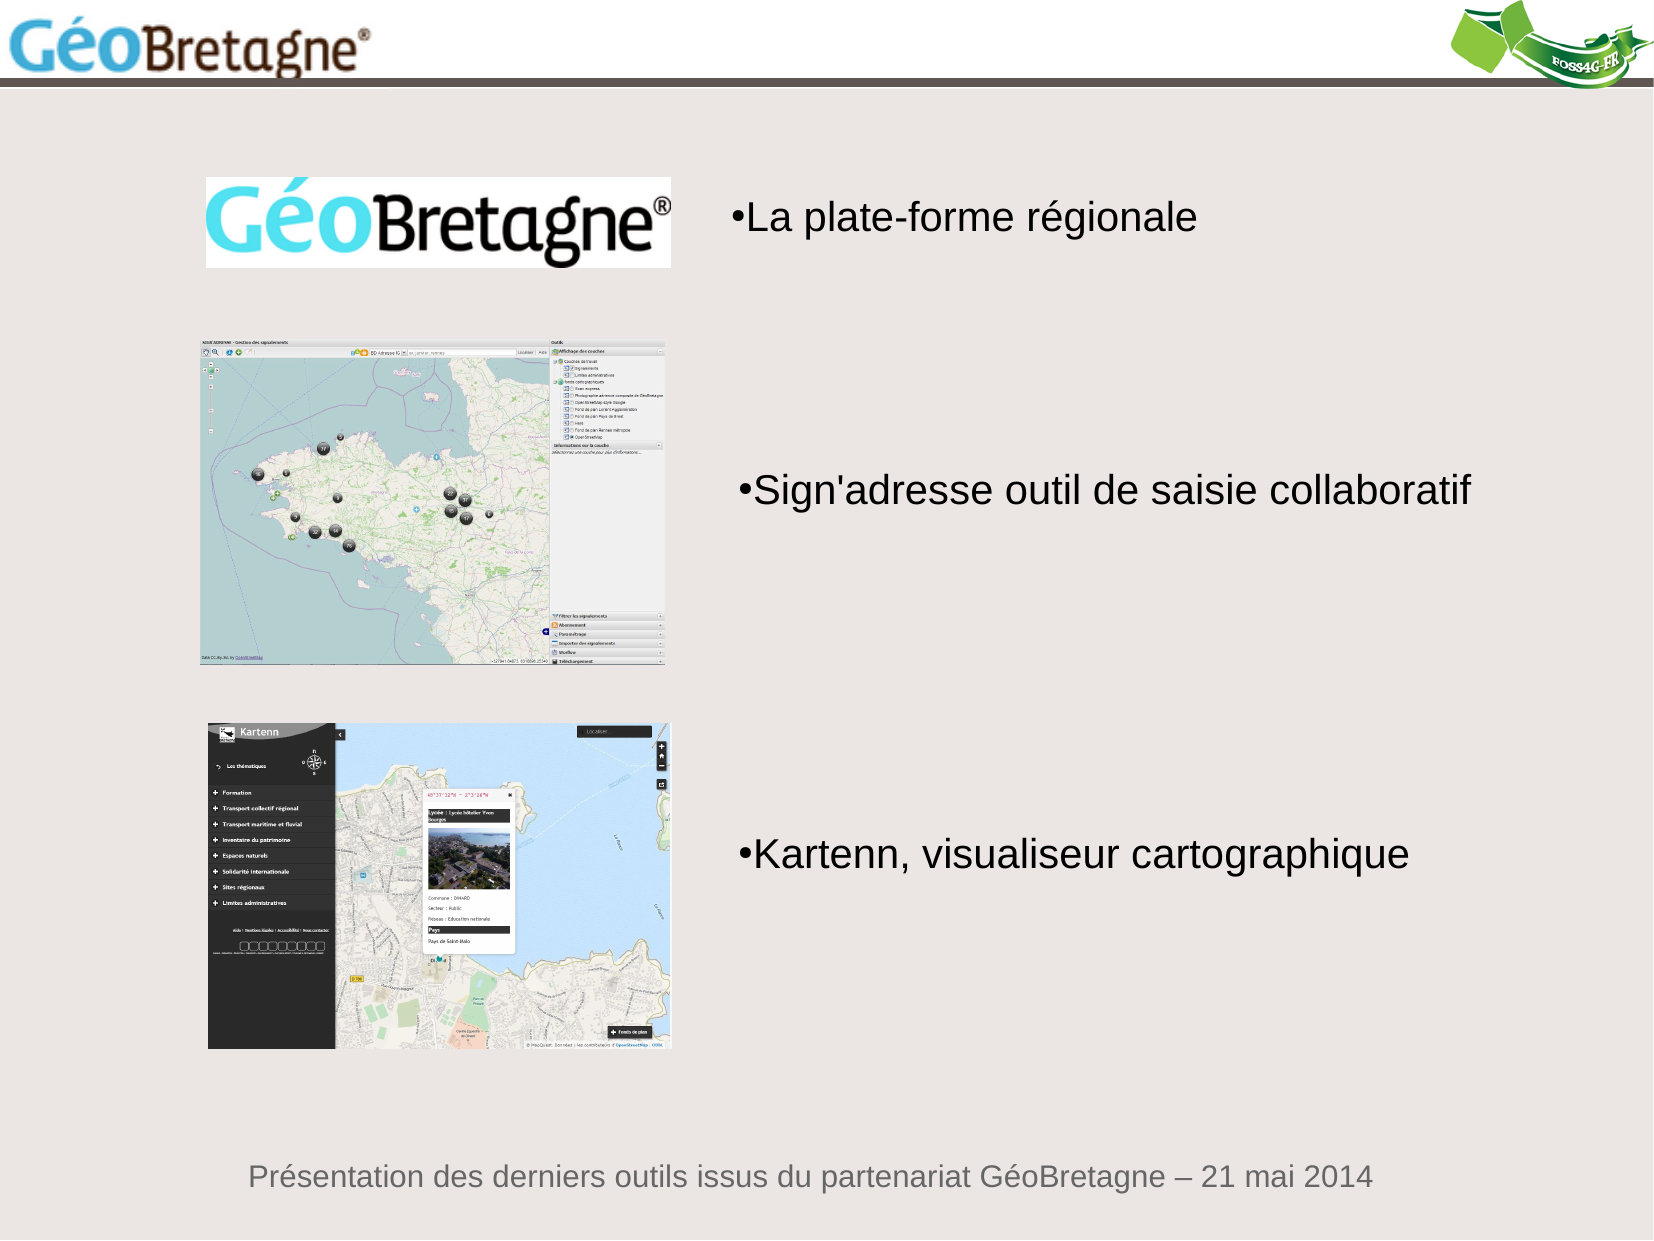

La plate-forme régionale
Sign'adresse outil de saisie collaboratif
Kartenn, visualiseur cartographique